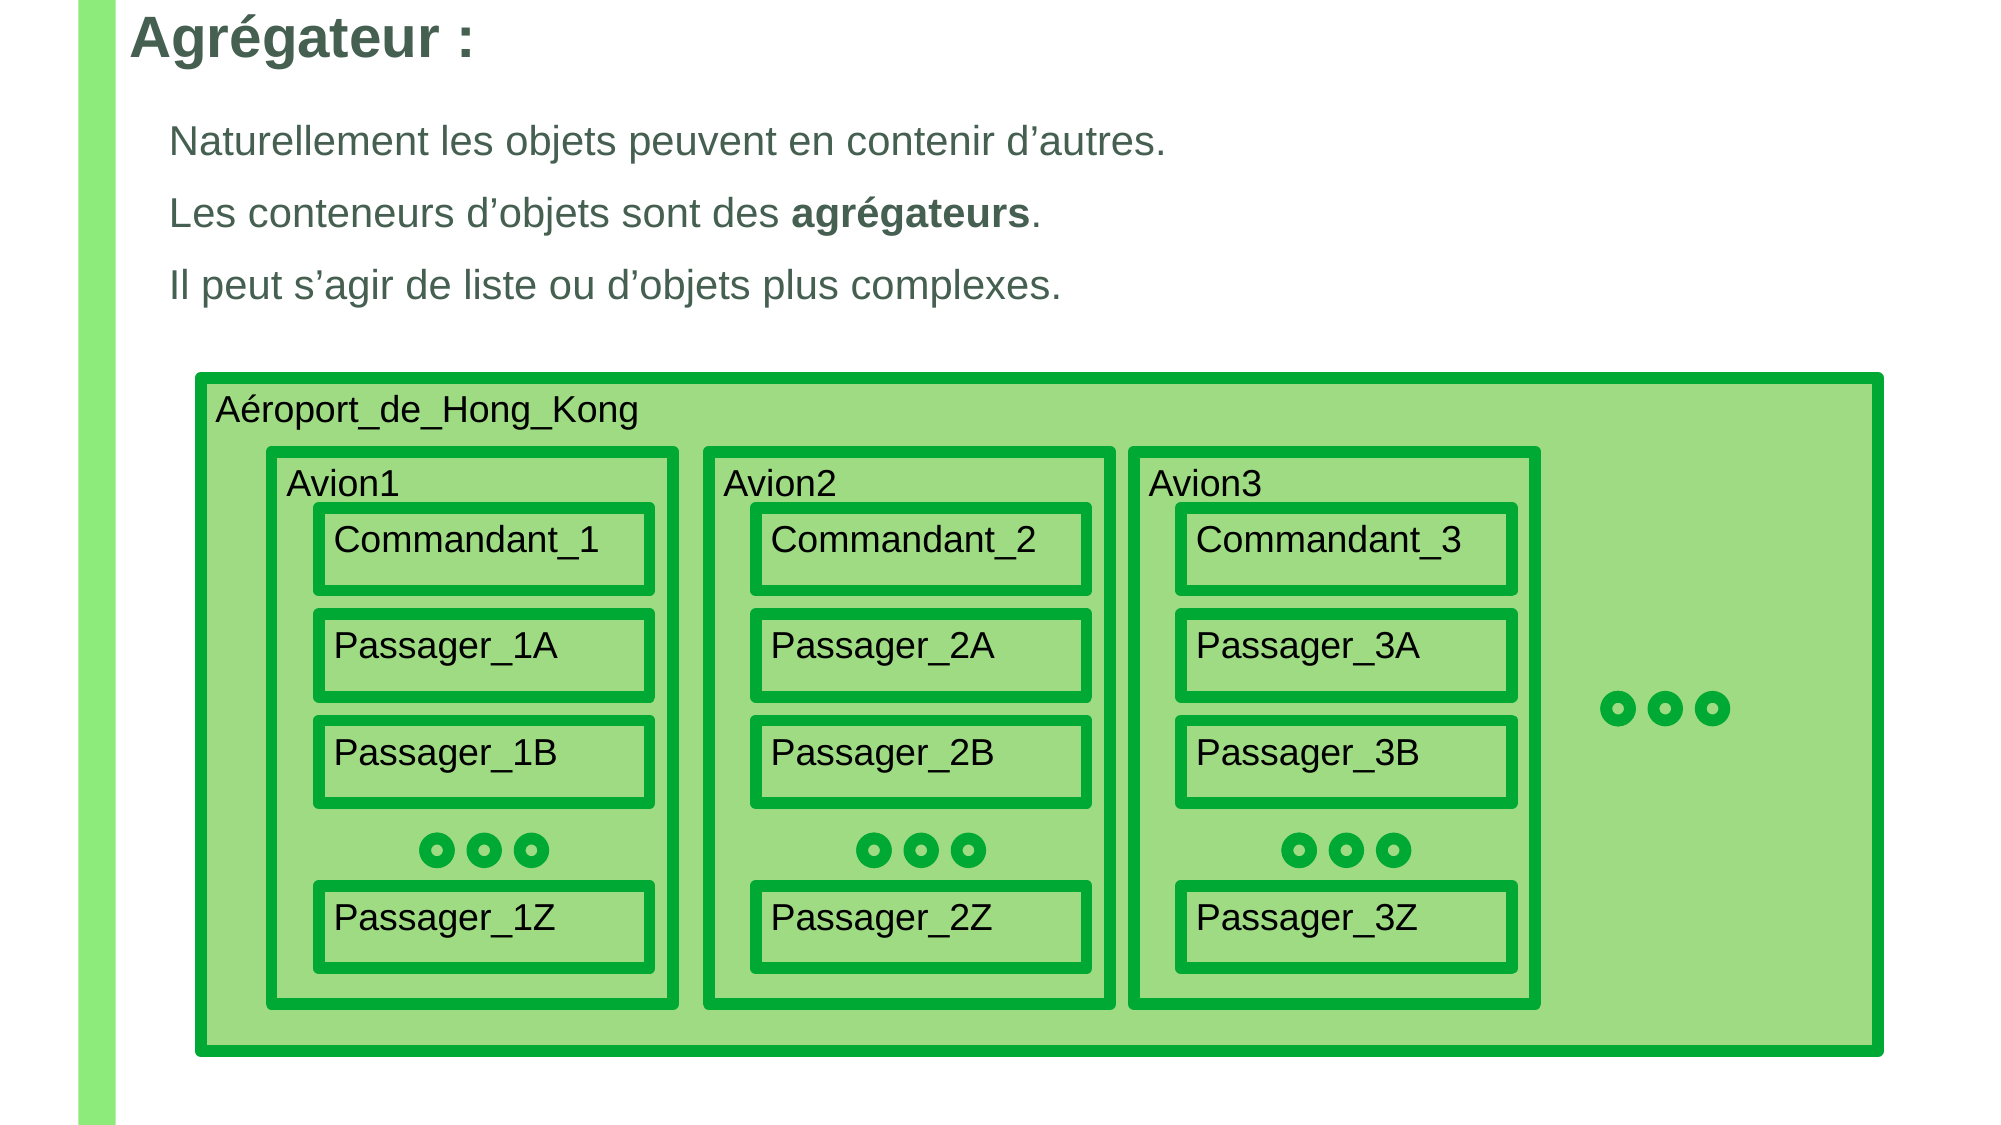

Agrégateur :
Naturellement les objets peuvent en contenir d’autres.
Les conteneurs d’objets sont des agrégateurs.
Il peut s’agir de liste ou d’objets plus complexes.
Aéroport_de_Hong_Kong
Avion1
Avion2
Avion3
Commandant_1
Commandant_2
Commandant_3
Passager_1A
Passager_2A
Passager_3A
Passager_1B
Passager_2B
Passager_3B
Passager_1Z
Passager_2Z
Passager_3Z